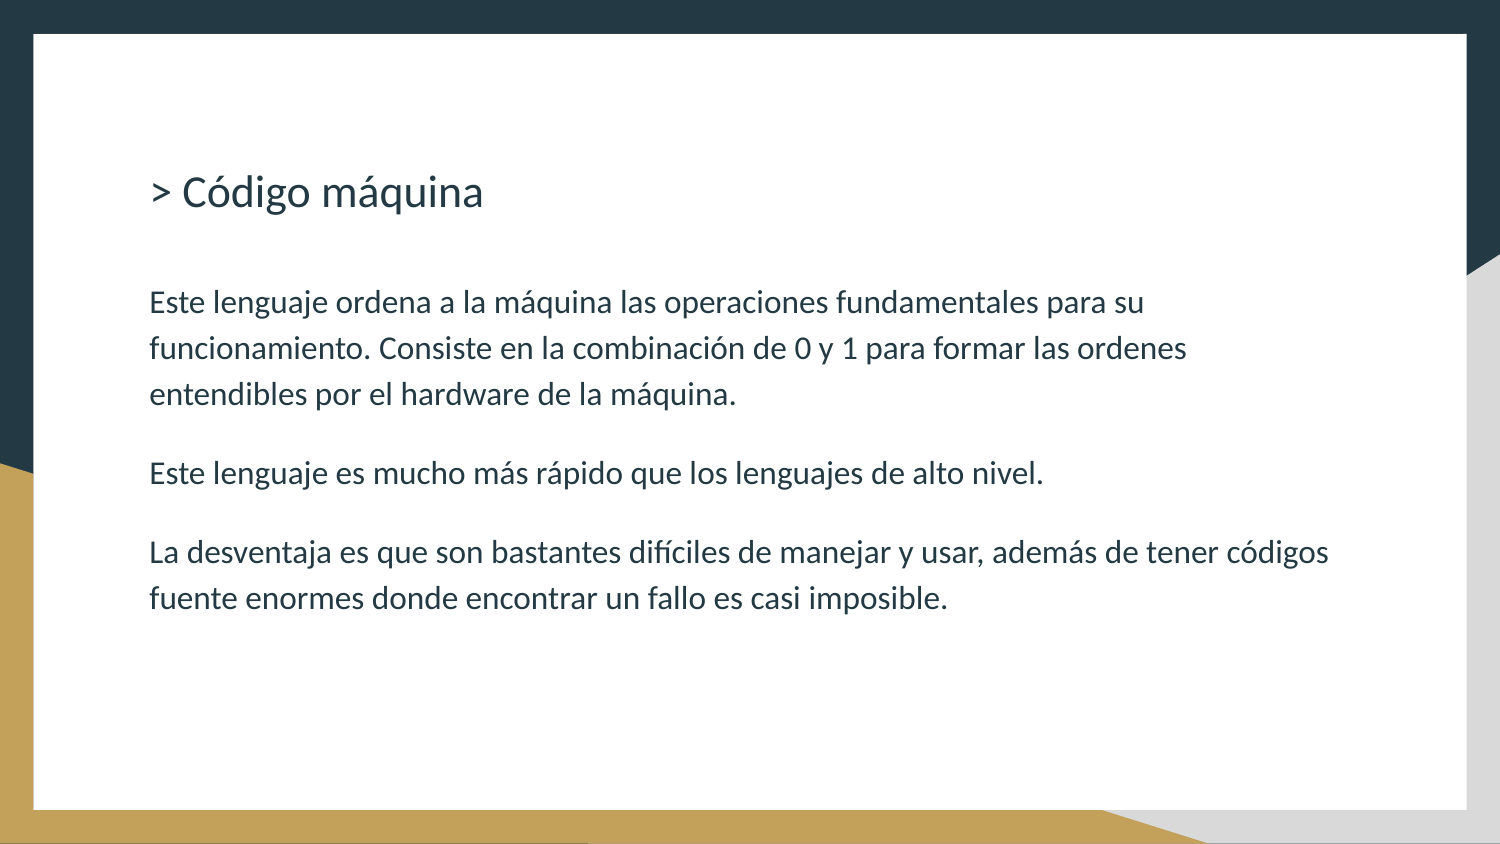

# > Código máquina
Este lenguaje ordena a la máquina las operaciones fundamentales para su funcionamiento. Consiste en la combinación de 0 y 1 para formar las ordenes entendibles por el hardware de la máquina.
Este lenguaje es mucho más rápido que los lenguajes de alto nivel.
La desventaja es que son bastantes difíciles de manejar y usar, además de tener códigos fuente enormes donde encontrar un fallo es casi imposible.